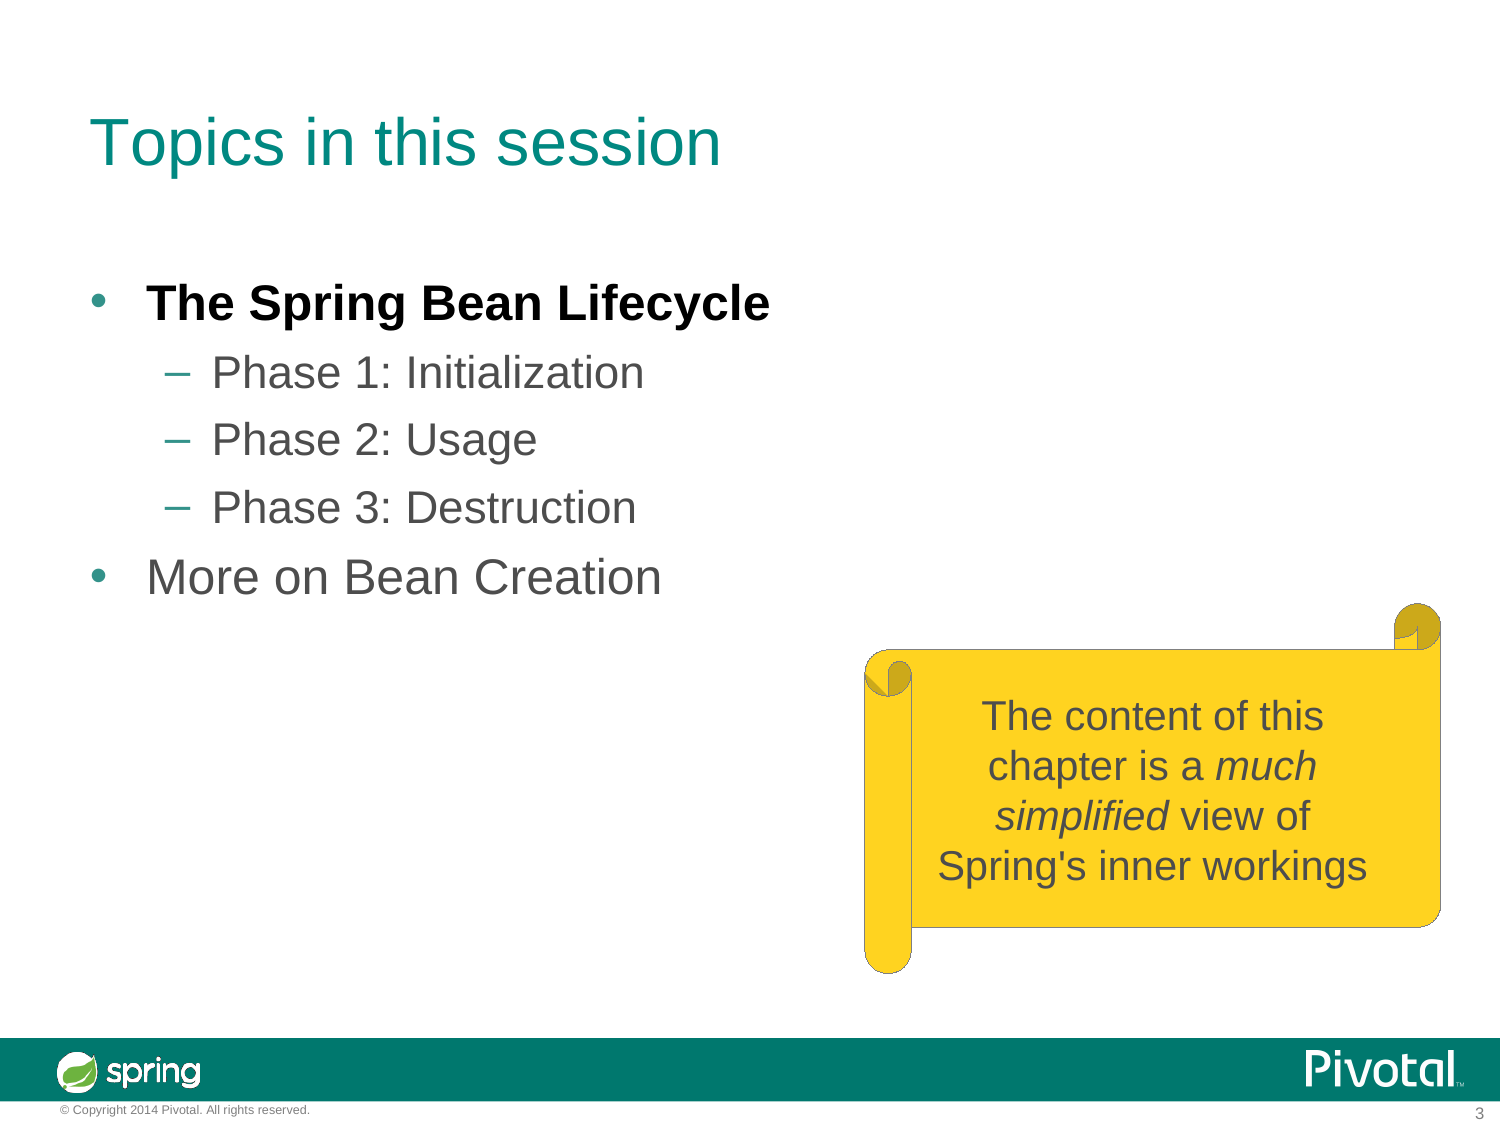

# Topics in this session
The Spring Bean Lifecycle
Phase 1: Initialization
Phase 2: Usage
Phase 3: Destruction
More on Bean Creation
The content of this
chapter is a much
simplified view of
Spring's inner workings